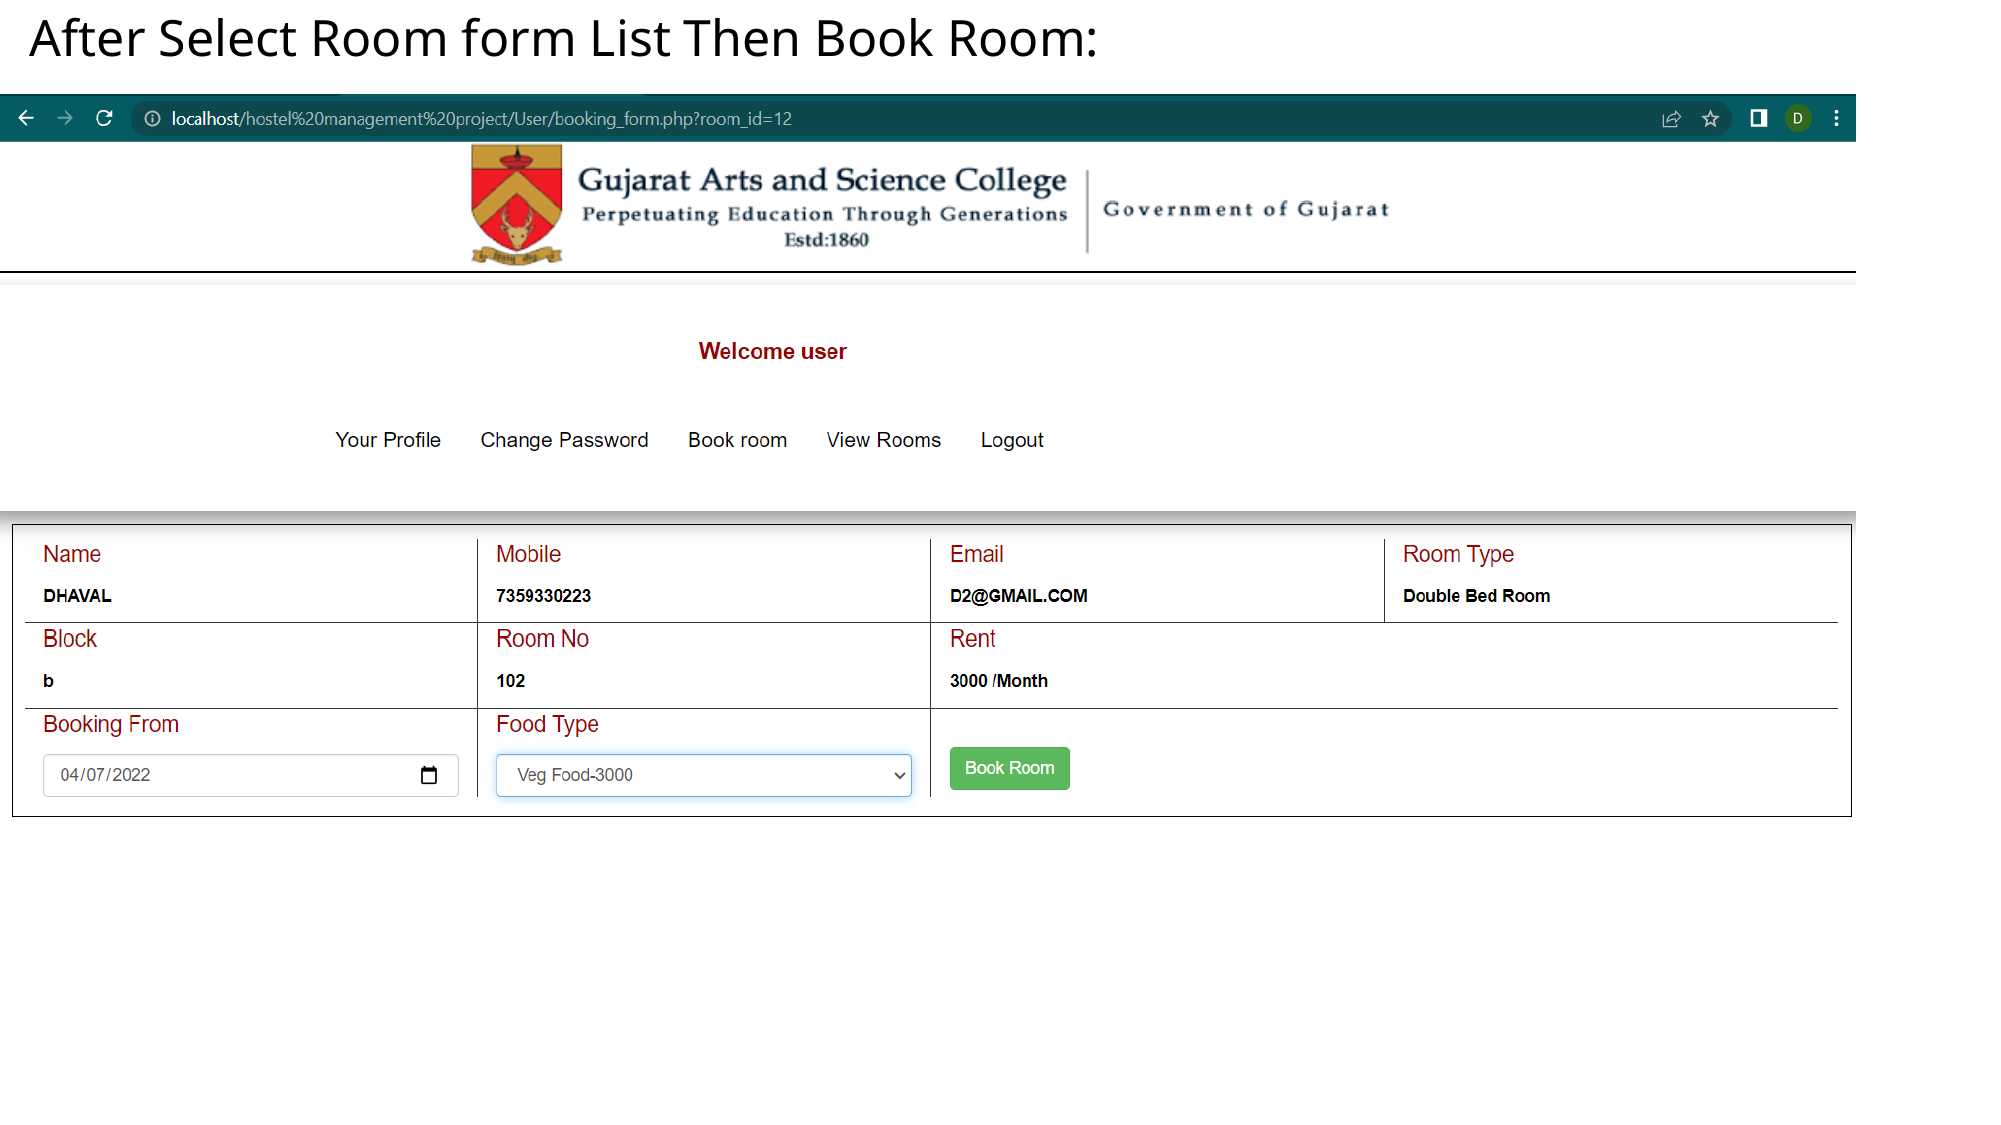

After Select Room form List Then Book Room: